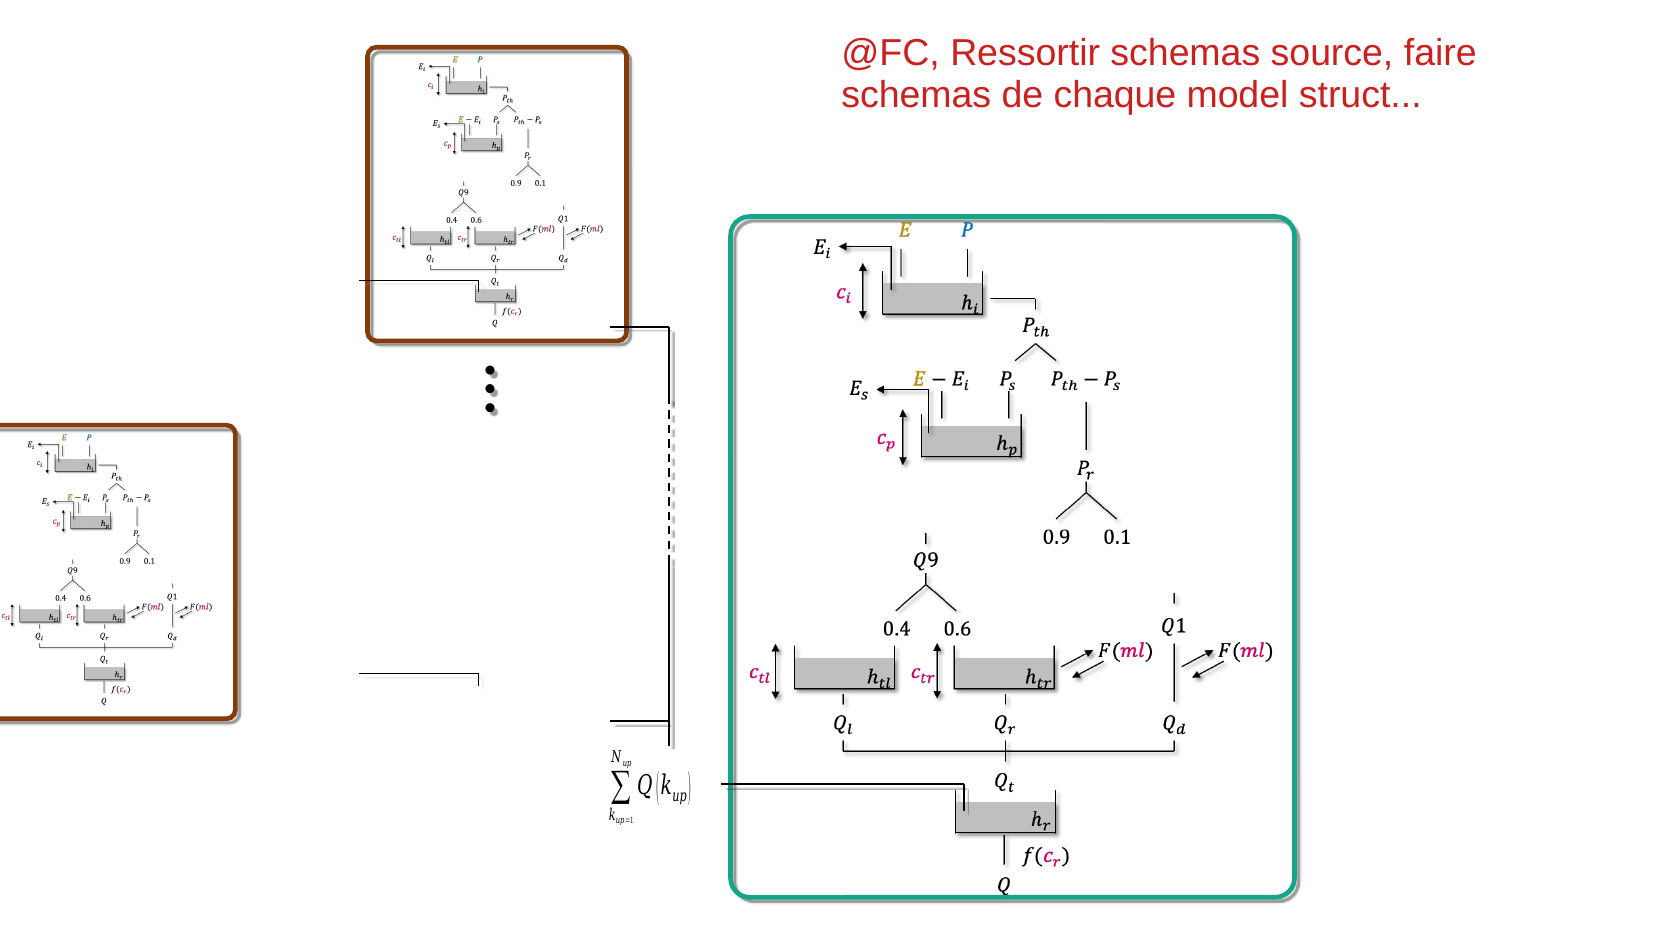

@FC, Ressortir schemas source, faire schemas de chaque model struct...
…